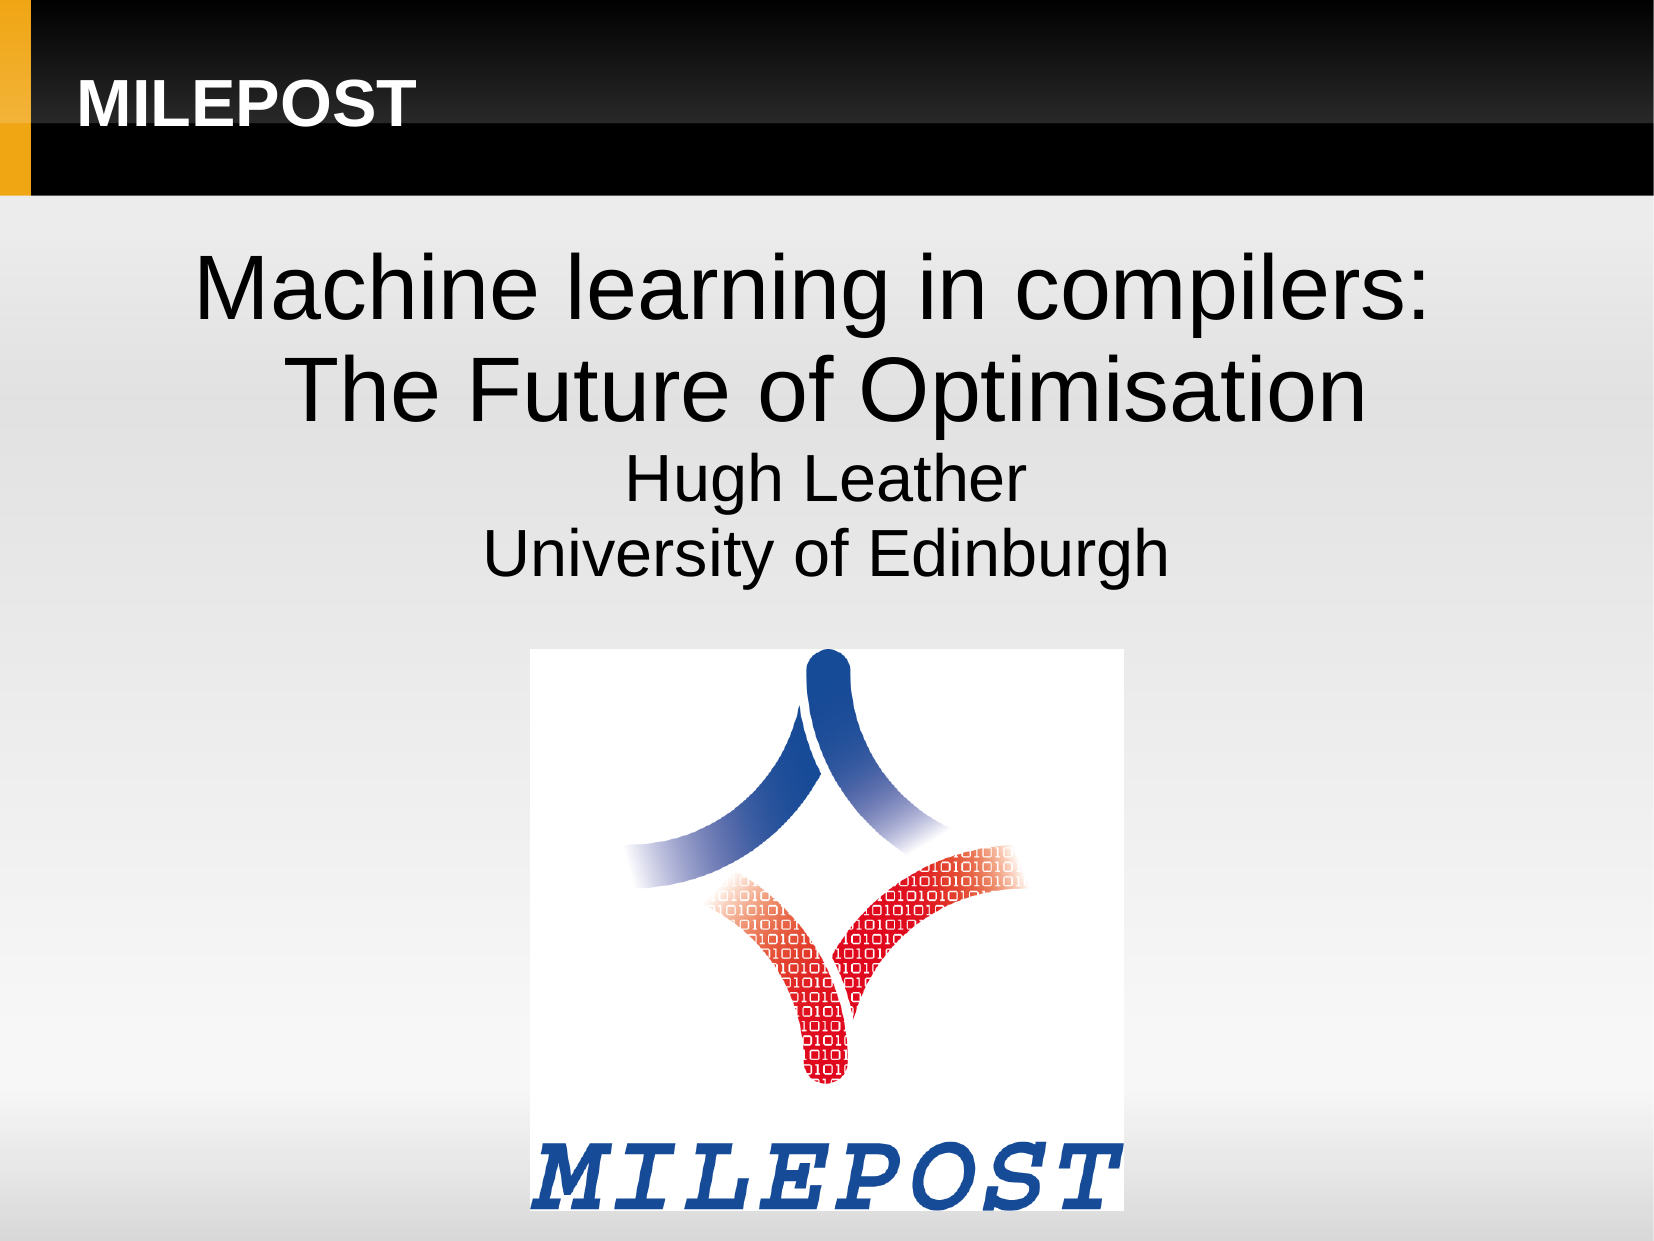

# MILEPOST
Machine learning in compilers:
The Future of Optimisation
Hugh Leather
University of Edinburgh